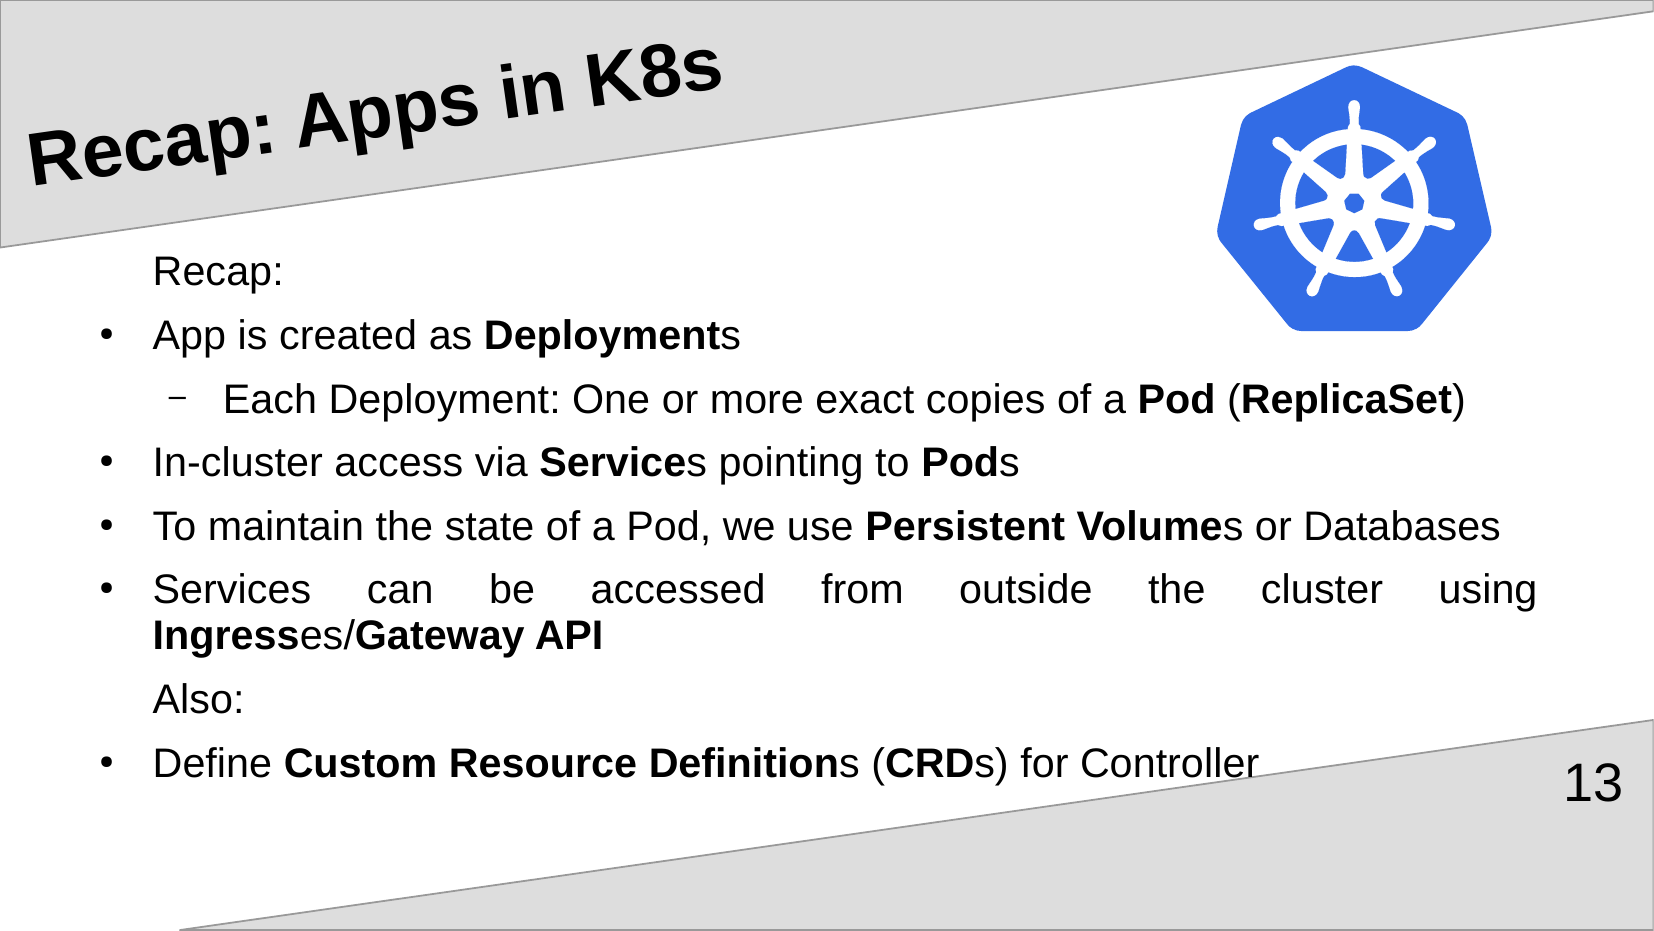

# Recap: Apps in K8s
Recap:
App is created as Deployments
Each Deployment: One or more exact copies of a Pod (ReplicaSet)
In-cluster access via Services pointing to Pods
To maintain the state of a Pod, we use Persistent Volumes or Databases
Services can be accessed from outside the cluster using Ingresses/Gateway API
Also:
Define Custom Resource Definitions (CRDs) for Controller
13